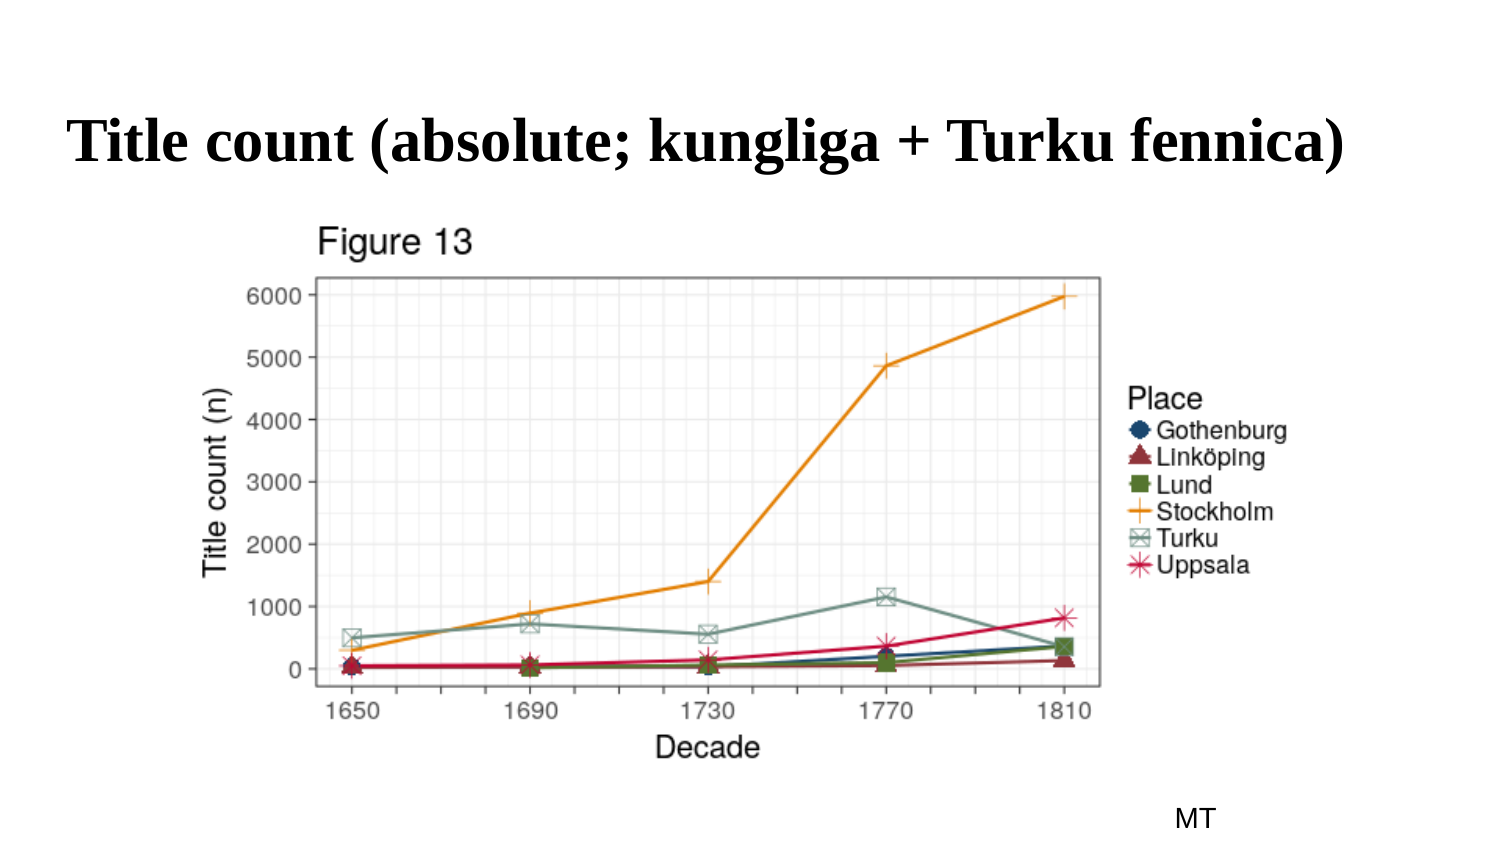

# Title count (absolute; kungliga + Turku fennica)
MT